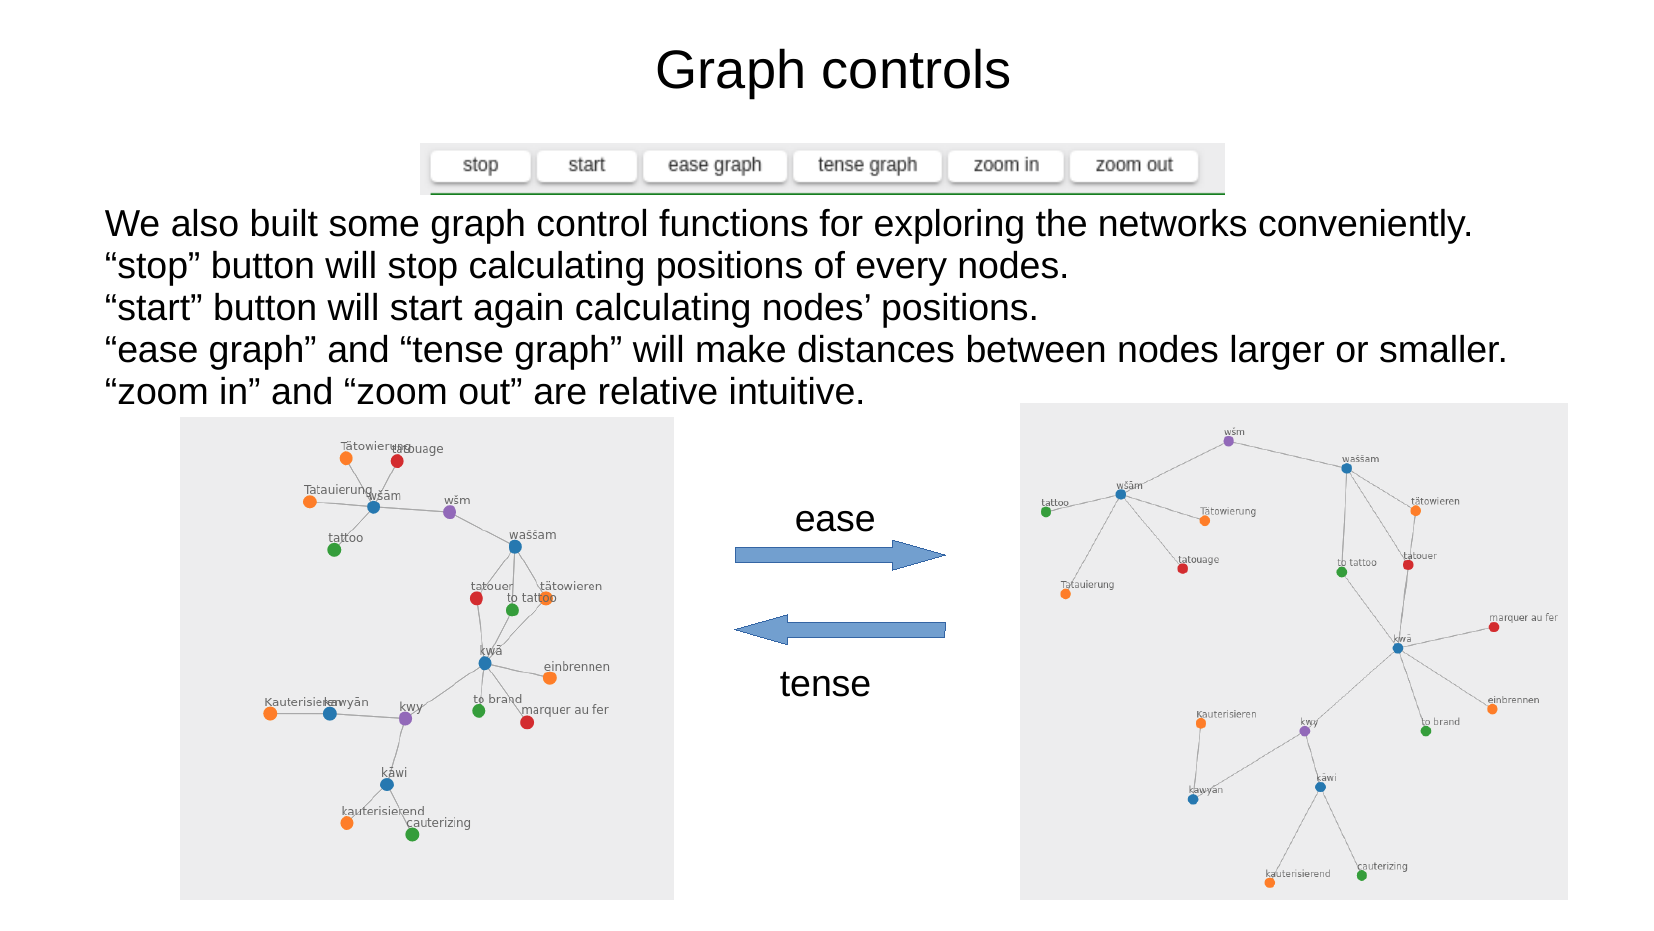

# Graph controls
We also built some graph control functions for exploring the networks conveniently.
“stop” button will stop calculating positions of every nodes.
“start” button will start again calculating nodes’ positions.
“ease graph” and “tense graph” will make distances between nodes larger or smaller.
“zoom in” and “zoom out” are relative intuitive.
ease
tense